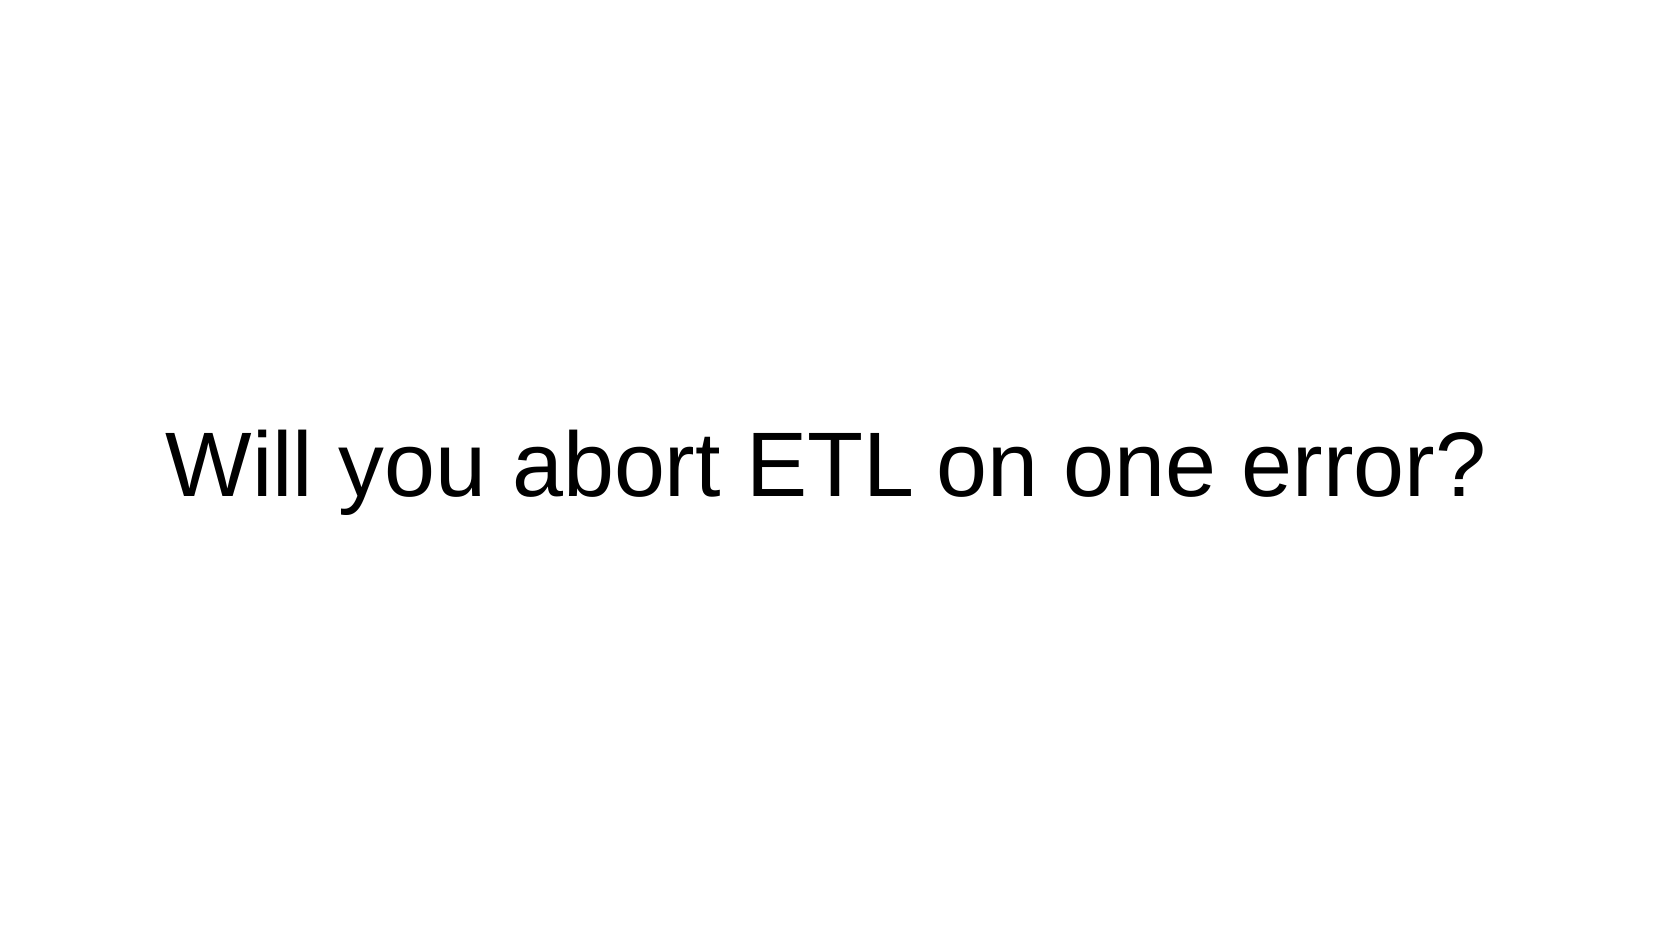

# Will you abort ETL on one error?